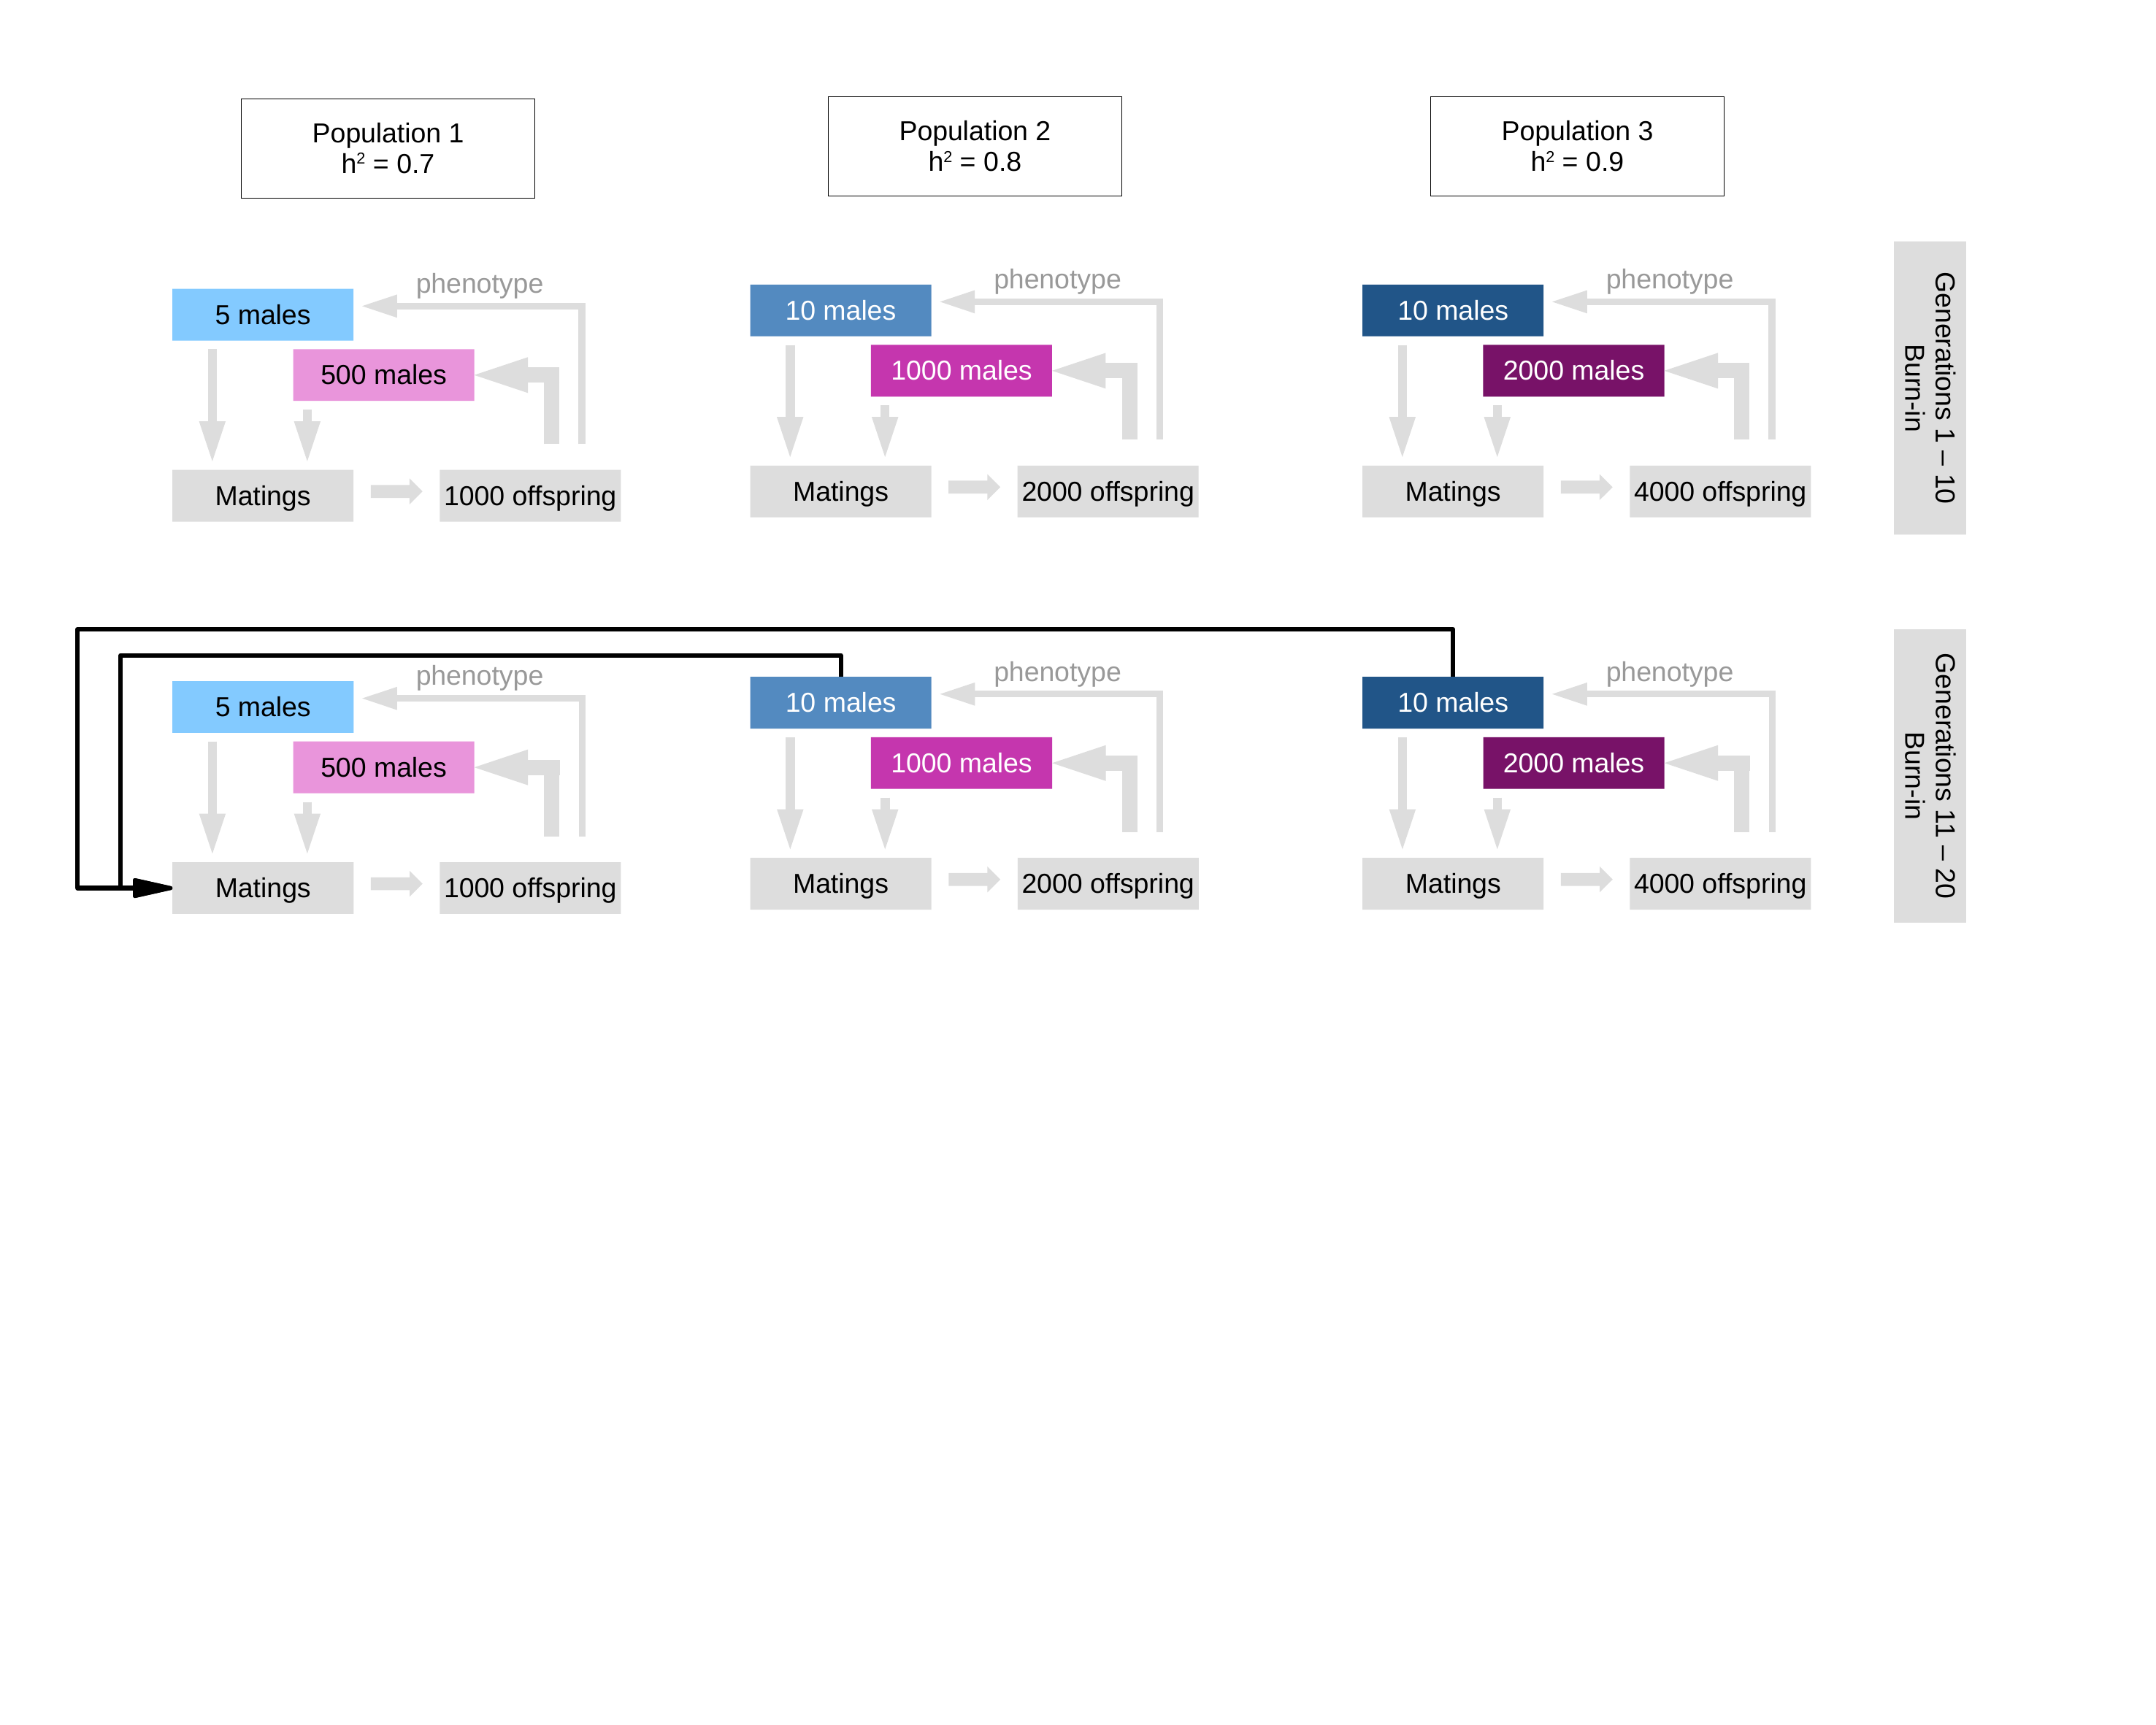

Population 2
h2 = 0.8
Population 3
h2 = 0.9
Population 1
h2 = 0.7
phenotype
phenotype
phenotype
10 males
10 males
5 males
1000 males
2000 males
500 males
Generations 1 – 10
Burn-in
Matings
2000 offspring
Matings
4000 offspring
Matings
1000 offspring
phenotype
phenotype
phenotype
10 males
10 males
5 males
1000 males
2000 males
Generations 11 – 20
Burn-in
500 males
Matings
2000 offspring
Matings
4000 offspring
Matings
1000 offspring